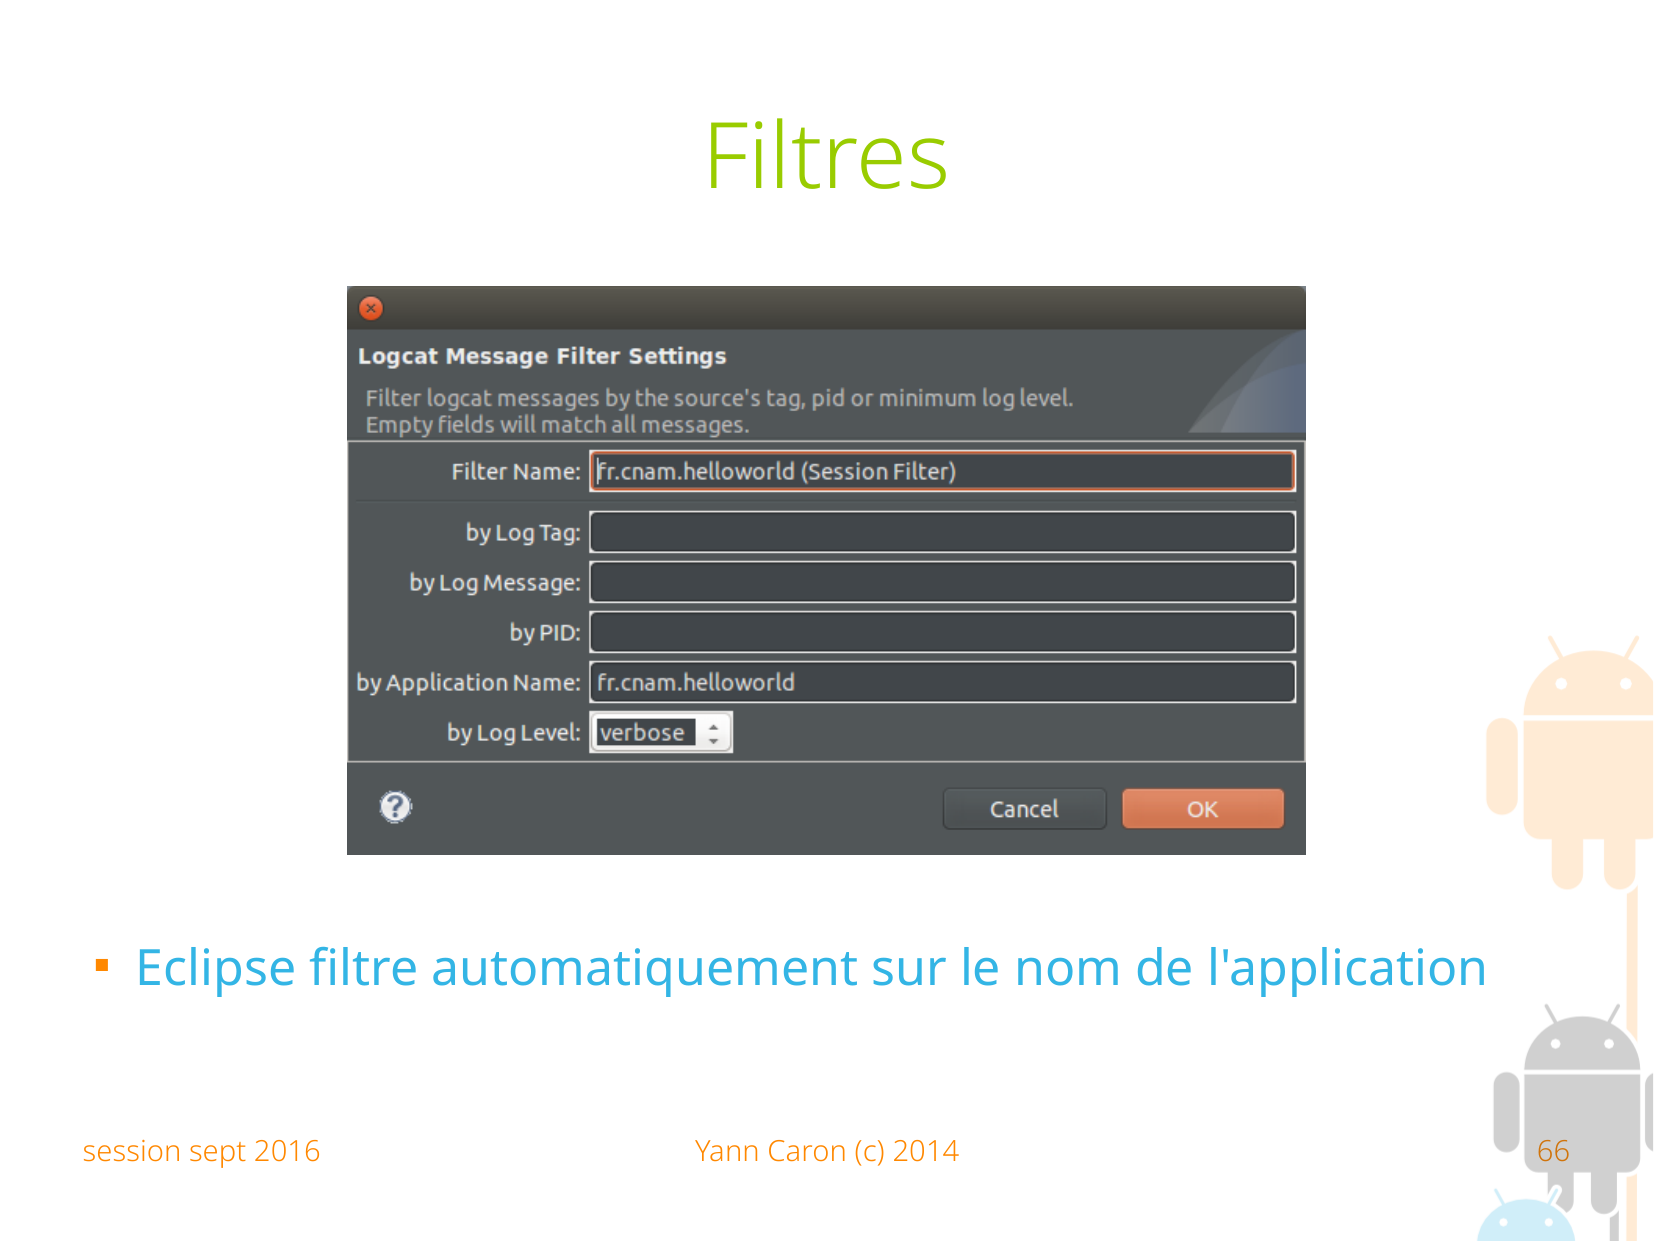

# Filtres
Eclipse filtre automatiquement sur le nom de l'application
session sept 2016
Yann Caron (c) 2014
66